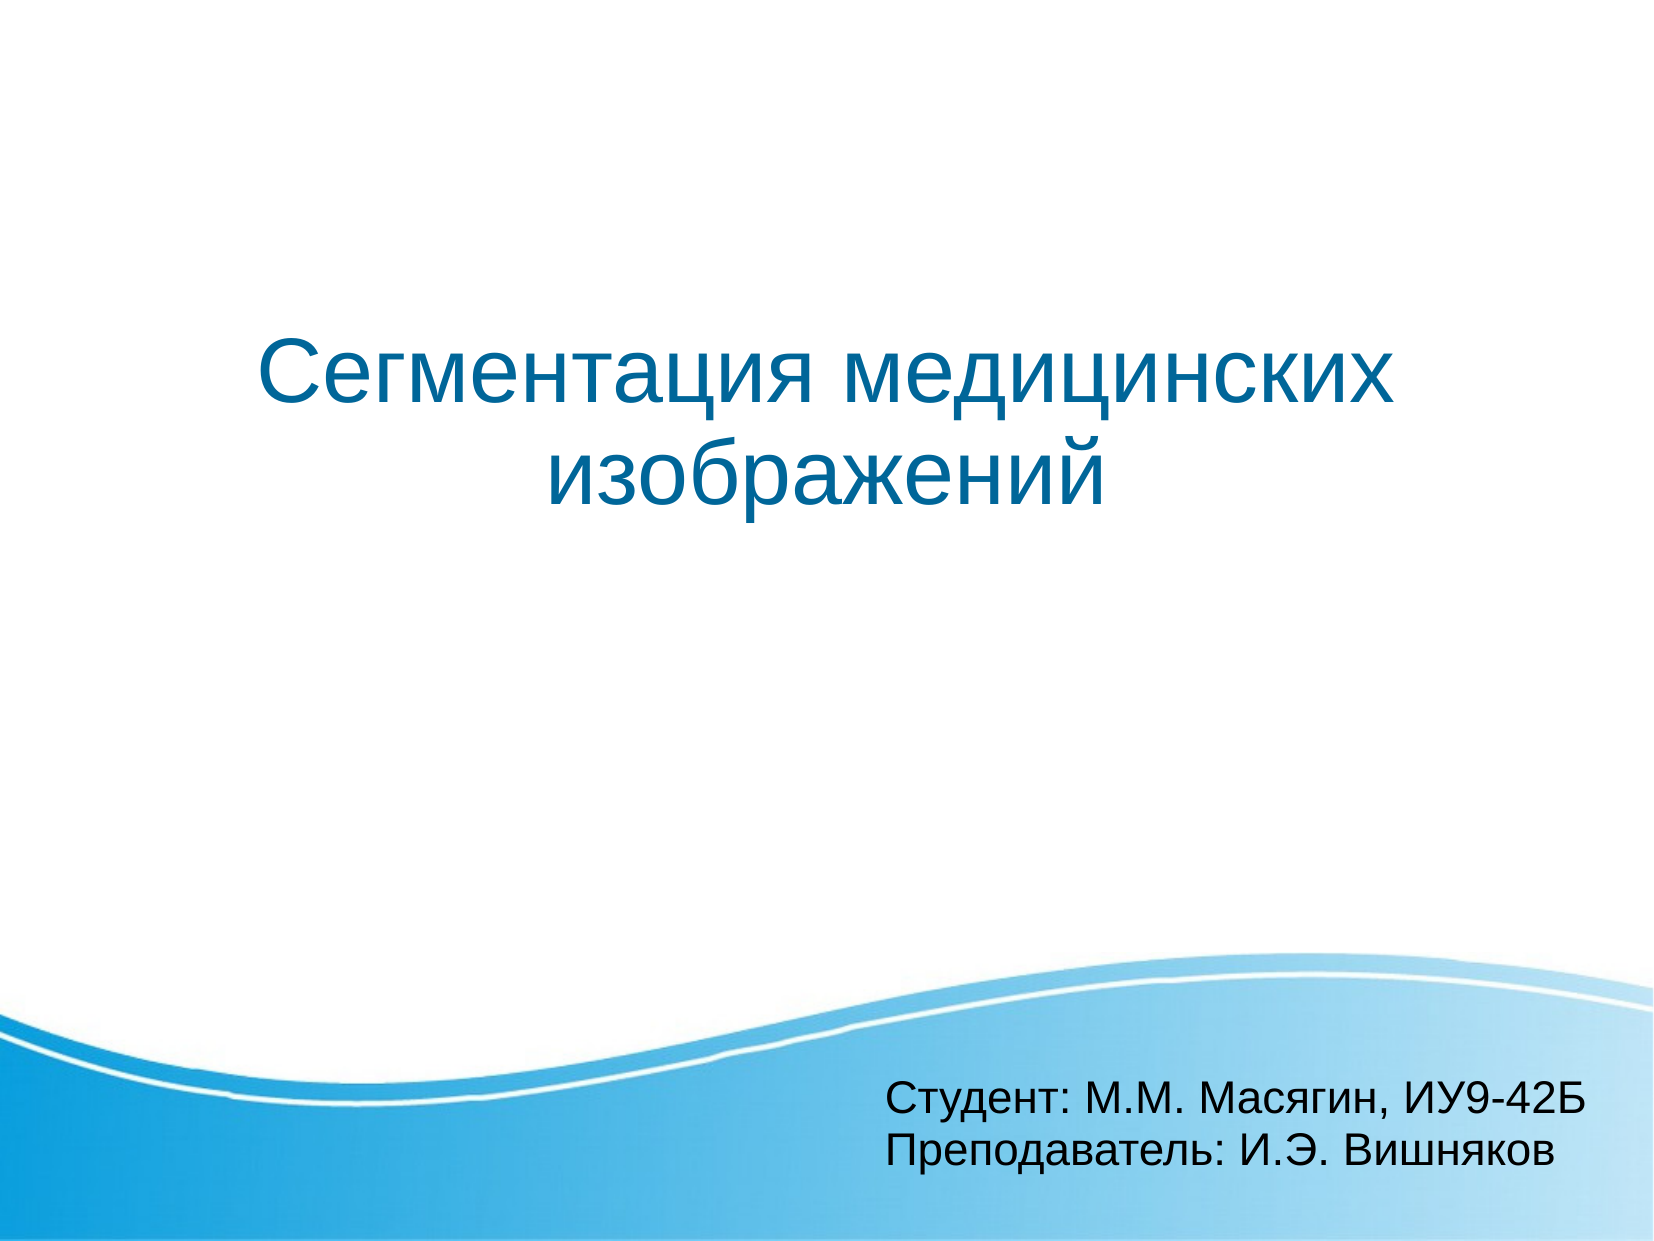

# Сегментация медицинских изображений
Студент: М.М. Масягин, ИУ9-42Б
Преподаватель: И.Э. Вишняков